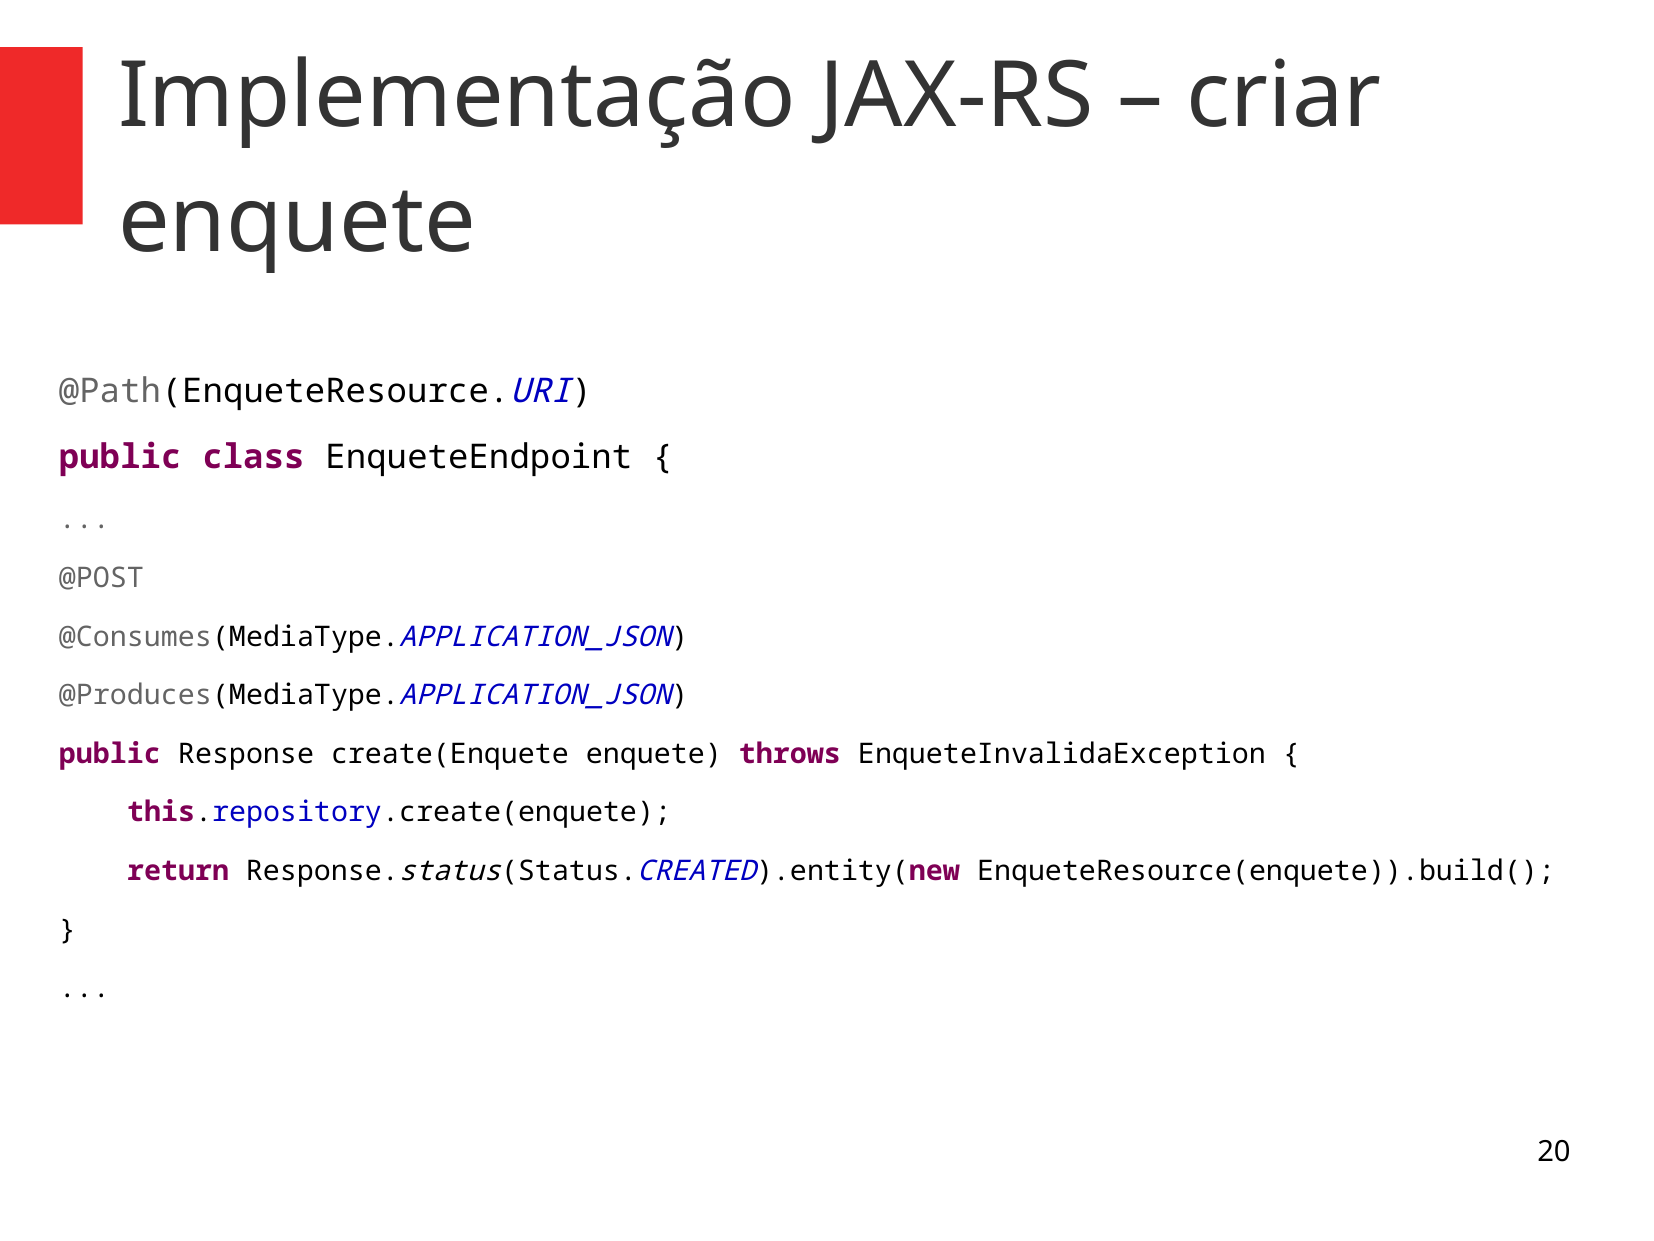

# Implementação JAX-RS – criar enquete
@Path(EnqueteResource.URI)
public class EnqueteEndpoint {
...
@POST
@Consumes(MediaType.APPLICATION_JSON)
@Produces(MediaType.APPLICATION_JSON)
public Response create(Enquete enquete) throws EnqueteInvalidaException {
 this.repository.create(enquete);
 return Response.status(Status.CREATED).entity(new EnqueteResource(enquete)).build();
}
...
20